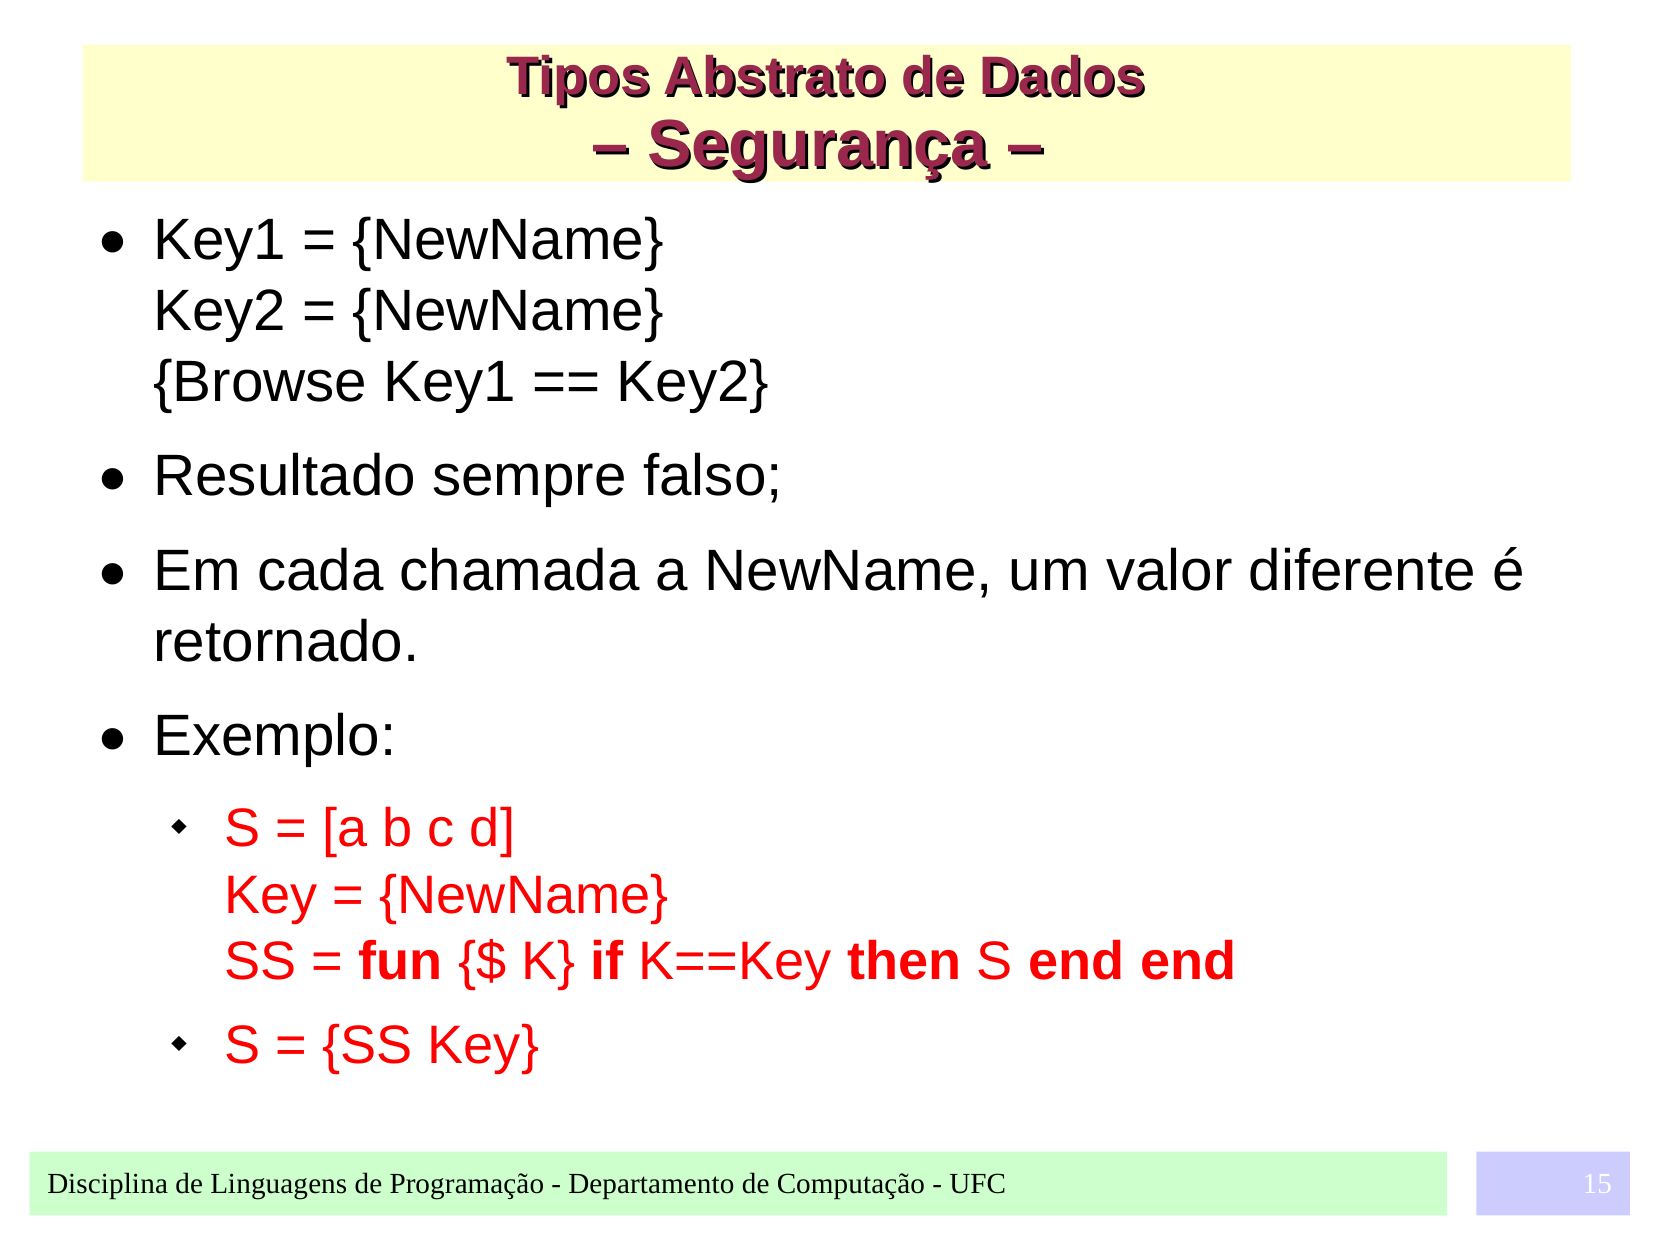

# Tipos Abstrato de Dados – Segurança –
Key1 = {NewName}
Key2 = {NewName}
{Browse Key1 == Key2}
Resultado sempre falso;
Em cada chamada a NewName, um valor diferente é retornado.
Exemplo:
S = [a b c d]
Key = {NewName}
SS = fun {$ K} if K==Key then S end end
S = {SS Key}
Disciplina de Linguagens de Programação - Departamento de Computação - UFC
15